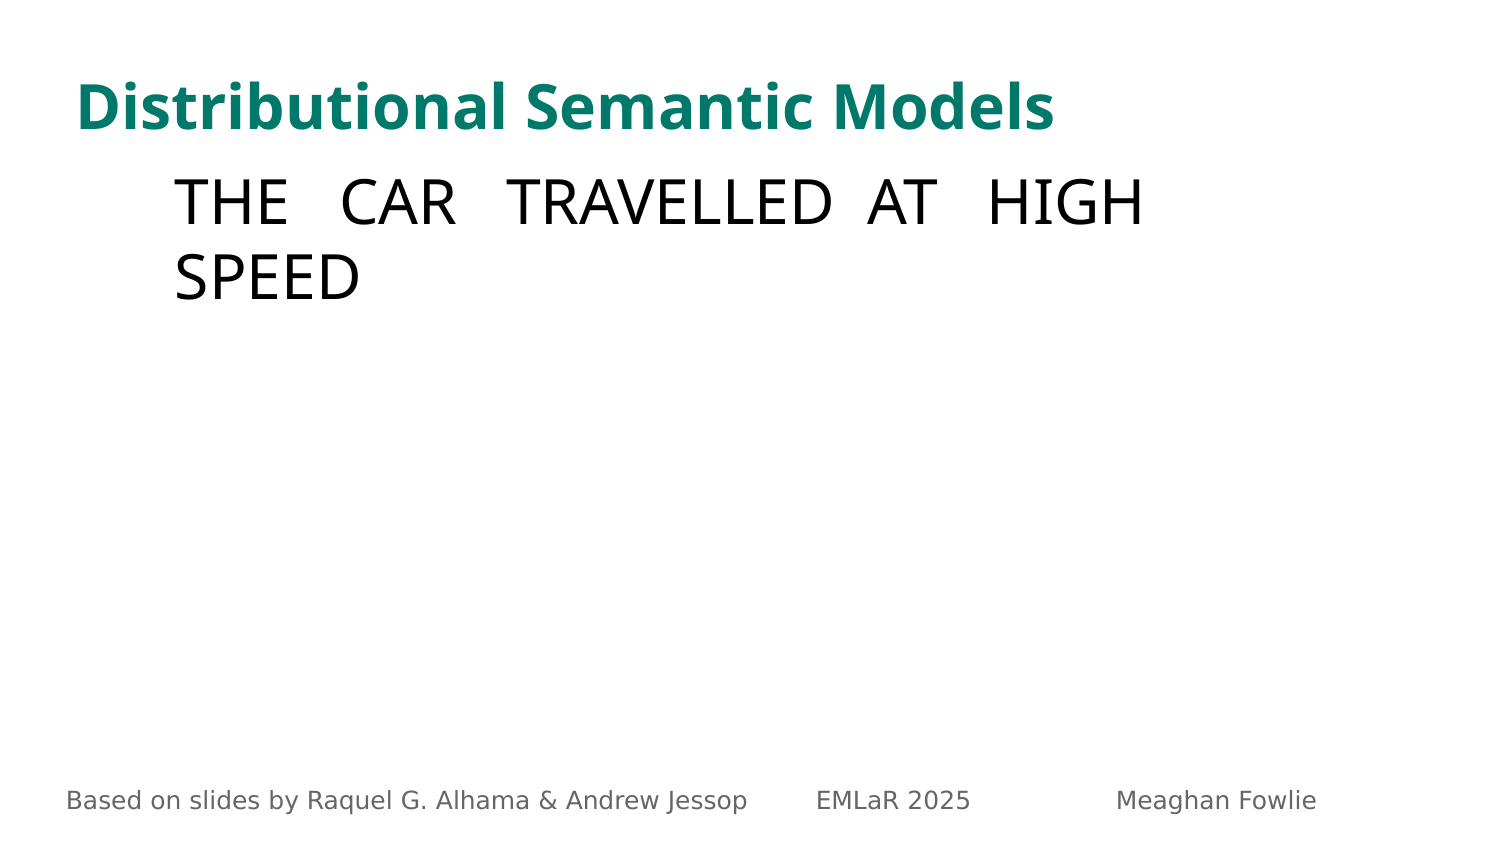

# Distributional Semantic Models
THE CAR TRAVELLED AT HIGH SPEED